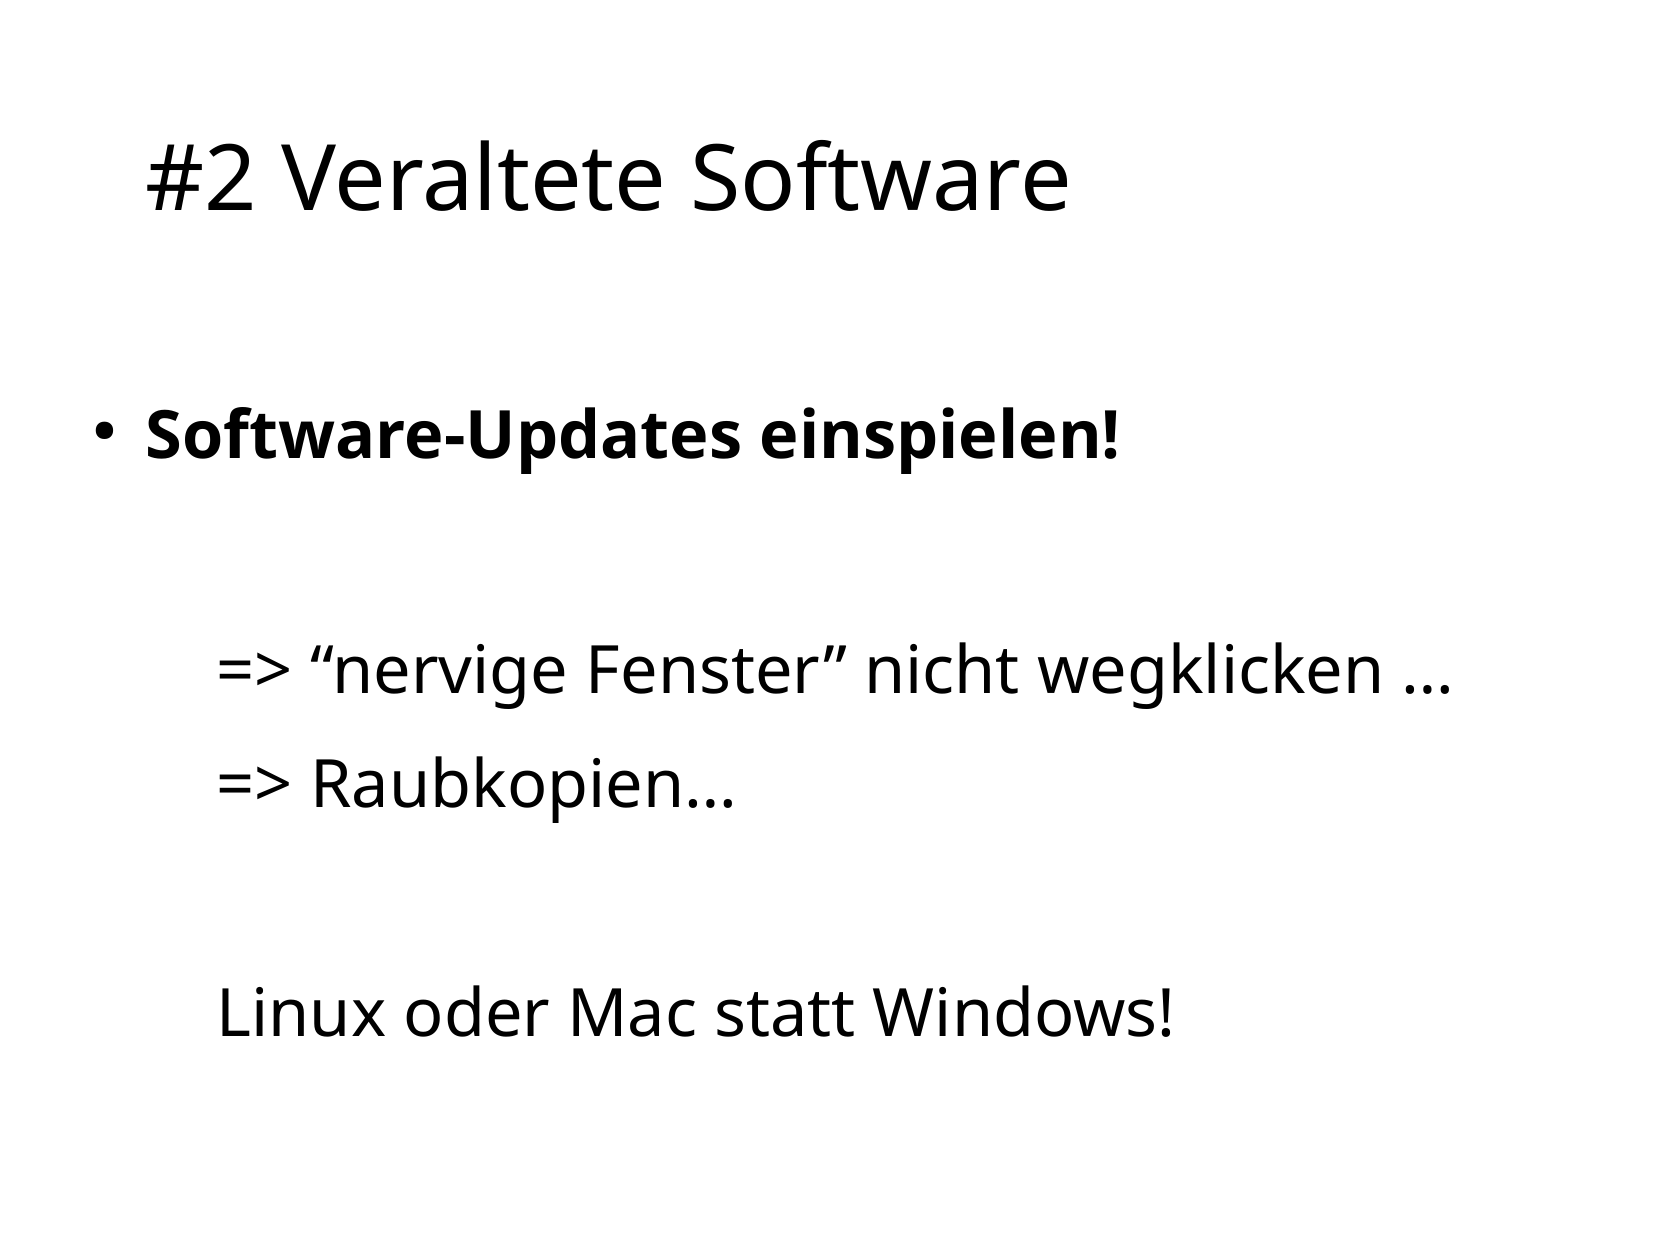

# #2 Veraltete Software
Software-Updates einspielen!
=> “nervige Fenster” nicht wegklicken …
=> Raubkopien…
Linux oder Mac statt Windows!